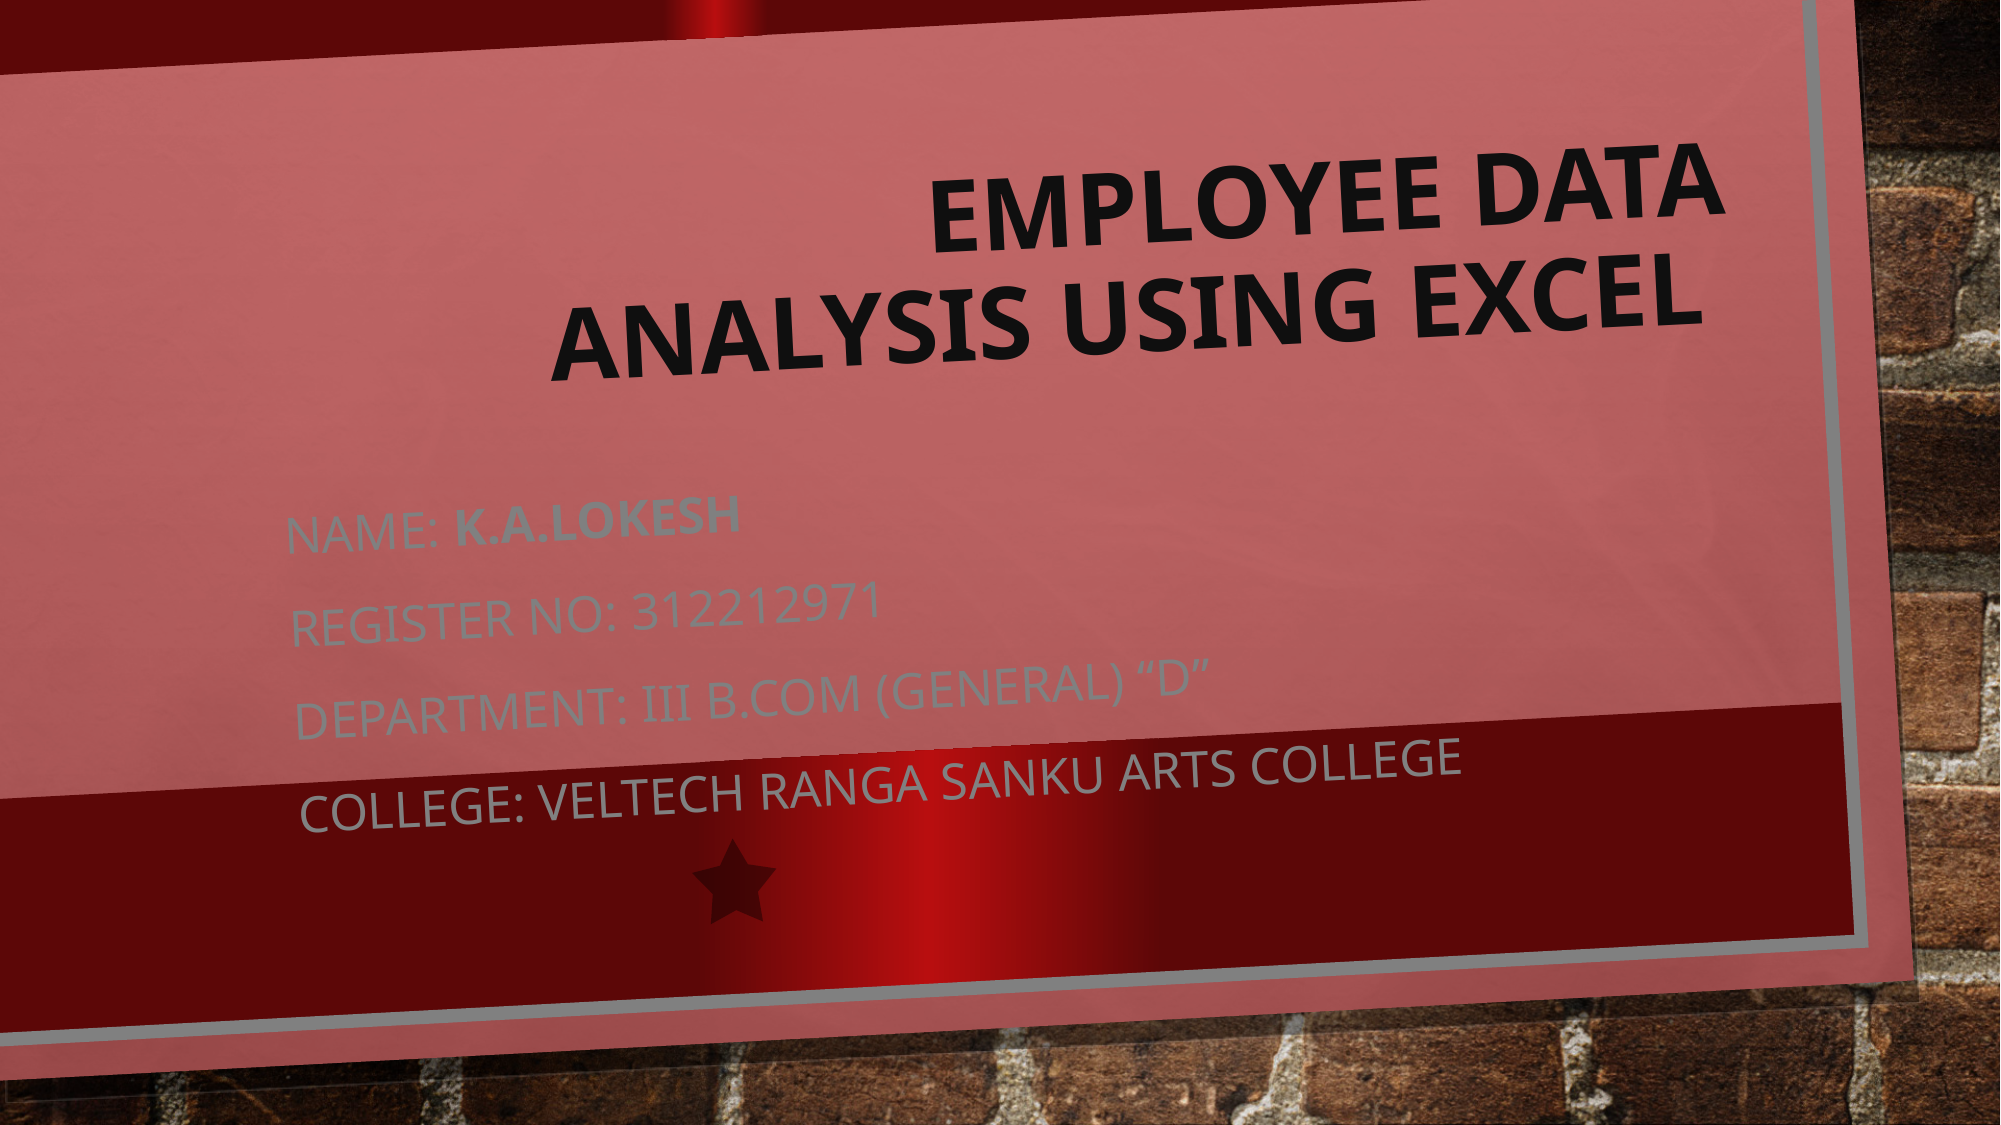

# Employee Data Analysis using Excel
NAME: K.A.LOKESH
REGISTER NO: 312212971
DEPARTMENT: III B.COM (General) “D”
COLLEGE: VELTECH RANGA SANKU ARTS COLLEGE